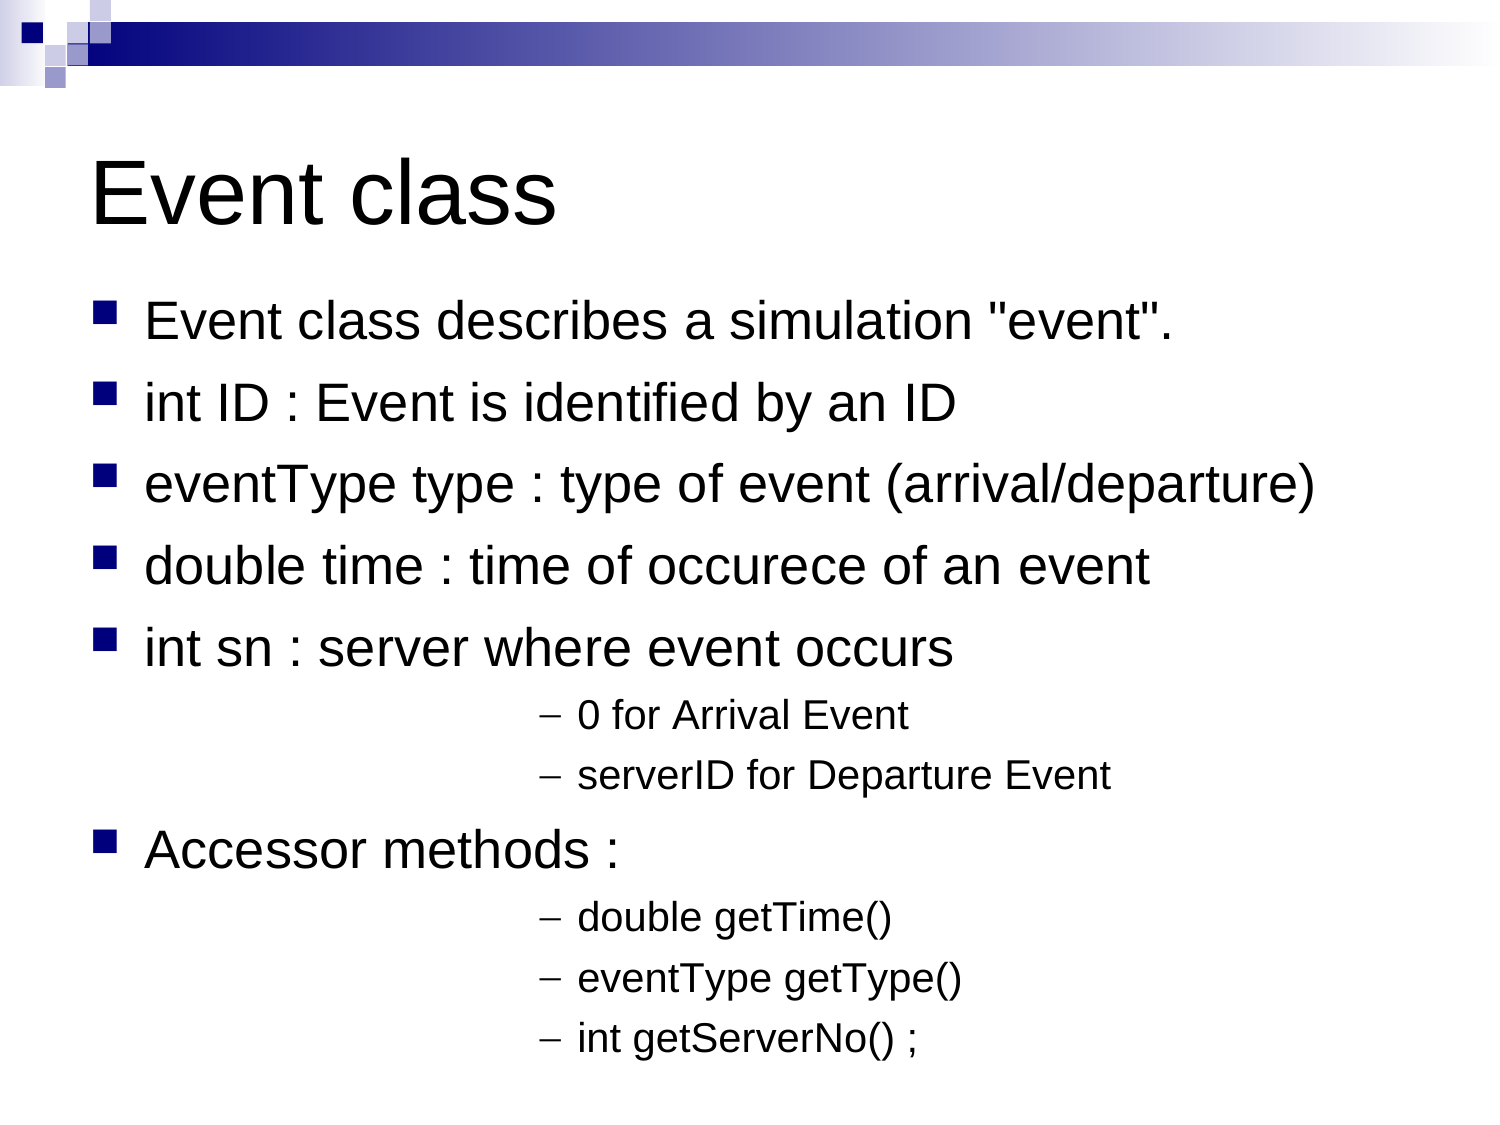

# Event class
Event class describes a simulation "event".
int ID : Event is identified by an ID
eventType type : type of event (arrival/departure)
double time : time of occurece of an event
int sn : server where event occurs
0 for Arrival Event
serverID for Departure Event
Accessor methods :
double getTime()
eventType getType()
int getServerNo() ;